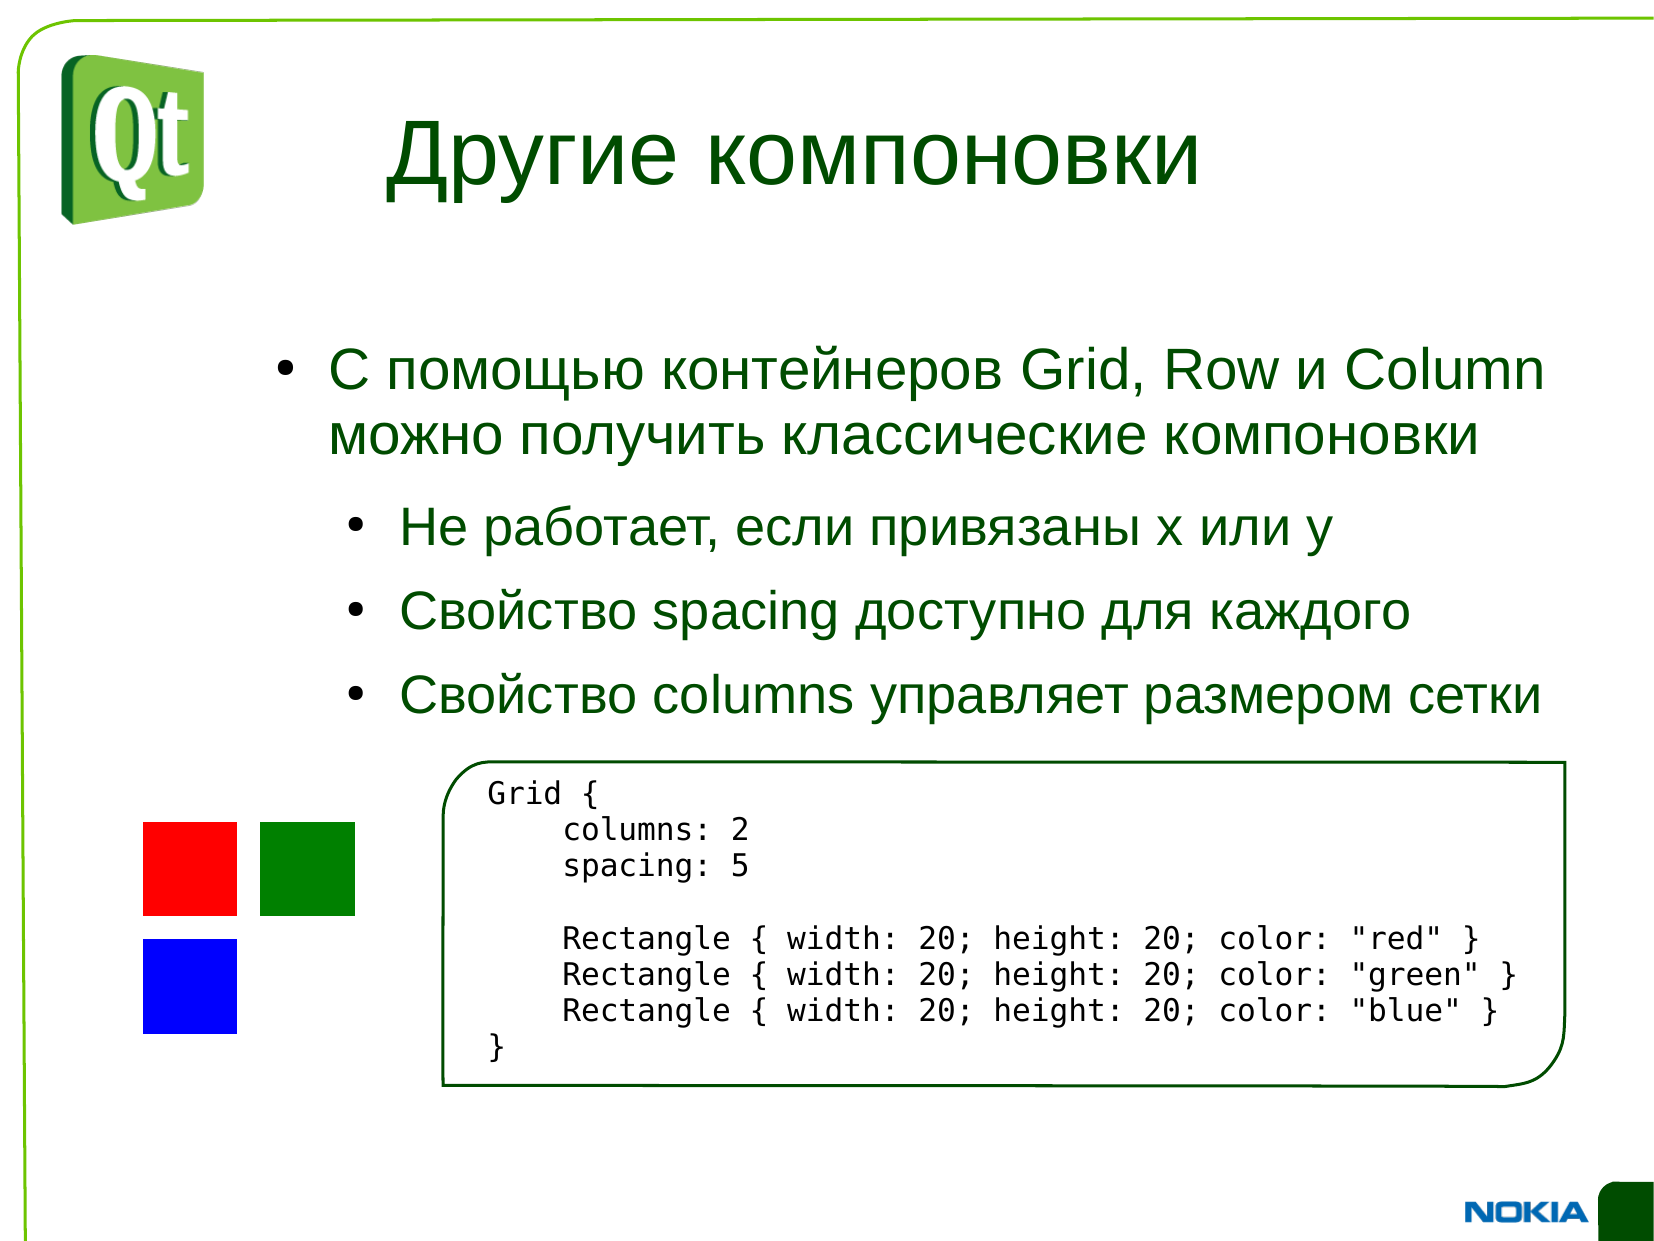

# Другие компоновки
С помощью контейнеров Grid, Row и Column можно получить классические компоновки
Не работает, если привязаны x или y
Свойство spacing доступно для каждого
Свойство columns управляет размером сетки
Grid {
 columns: 2
 spacing: 5
 Rectangle { width: 20; height: 20; color: "red" }
 Rectangle { width: 20; height: 20; color: "green" }
 Rectangle { width: 20; height: 20; color: "blue" }
}